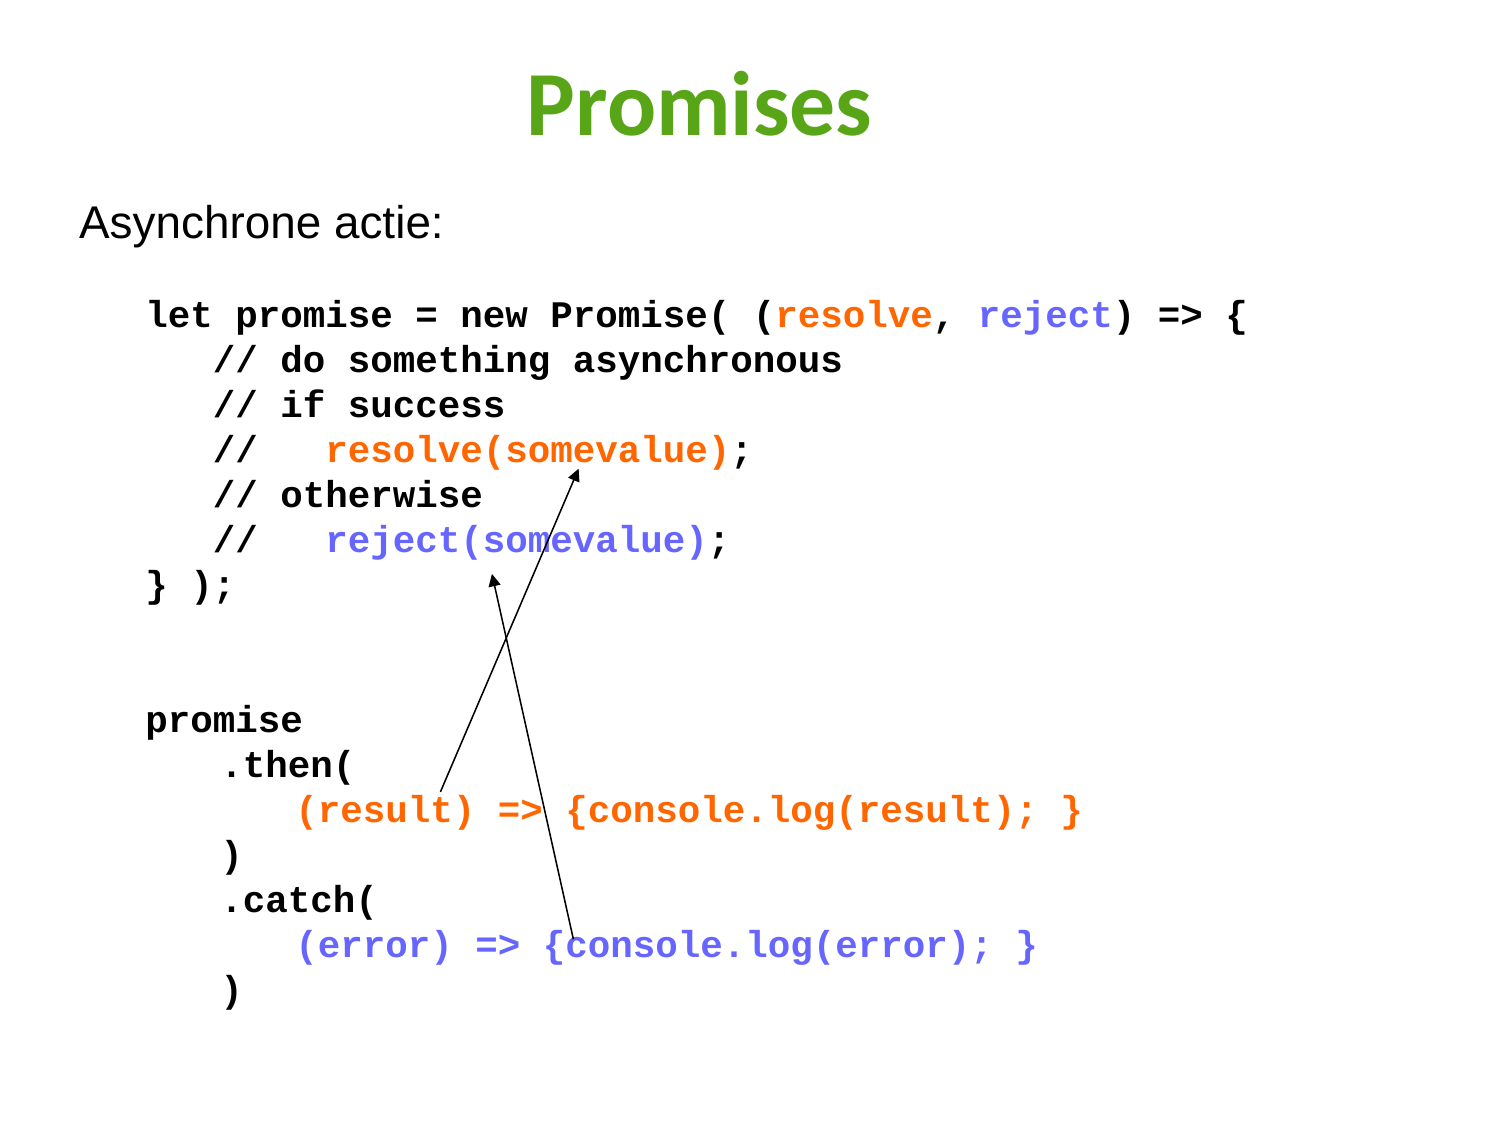

Promises
Asynchrone actie:
let promise = new Promise( (resolve, reject) => {
 // do something asynchronous
 // if success
 // resolve(somevalue);
 // otherwise
 // reject(somevalue);
} );
promise
.then(
		(result) => {console.log(result); }
)
.catch(
		(error) => {console.log(error); }
)